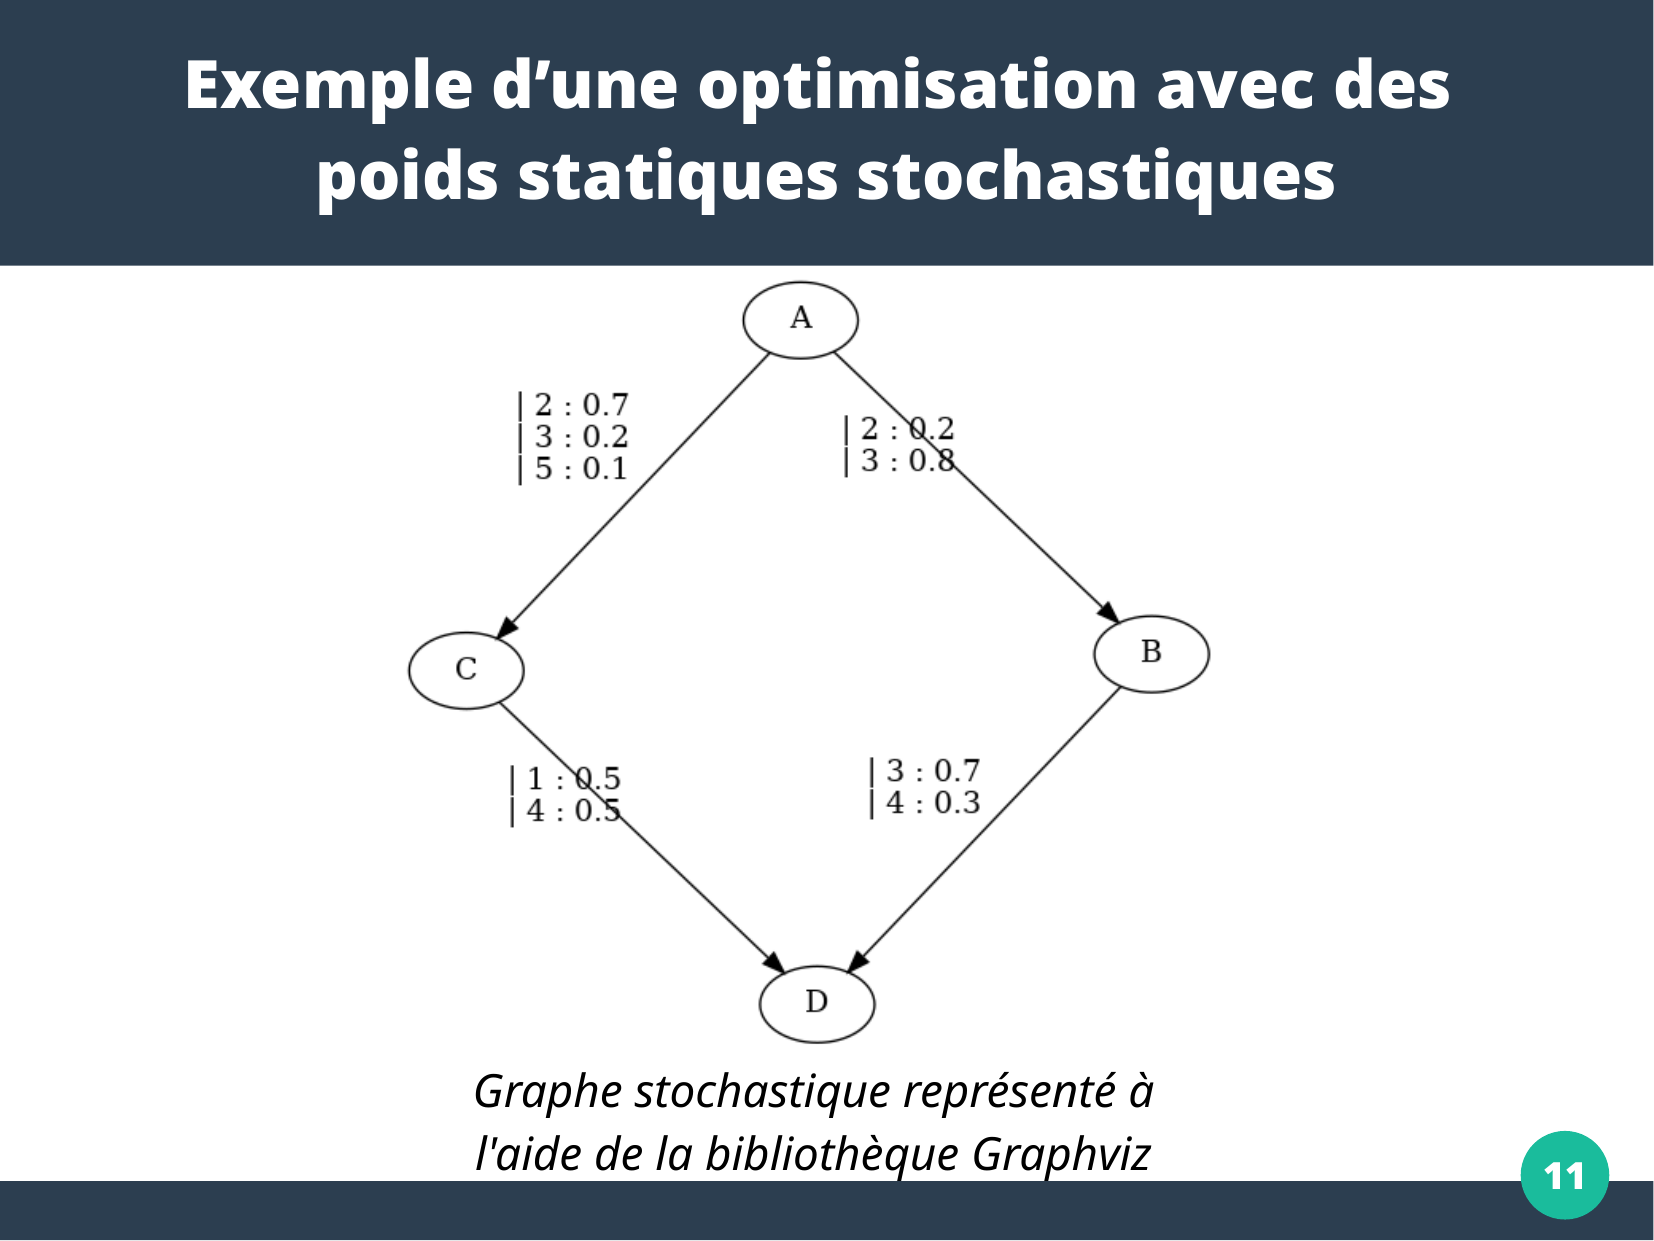

# Exemple d’une optimisation avec des poids statiques stochastiques
Graphe stochastique représenté à l'aide de la bibliothèque Graphviz
11